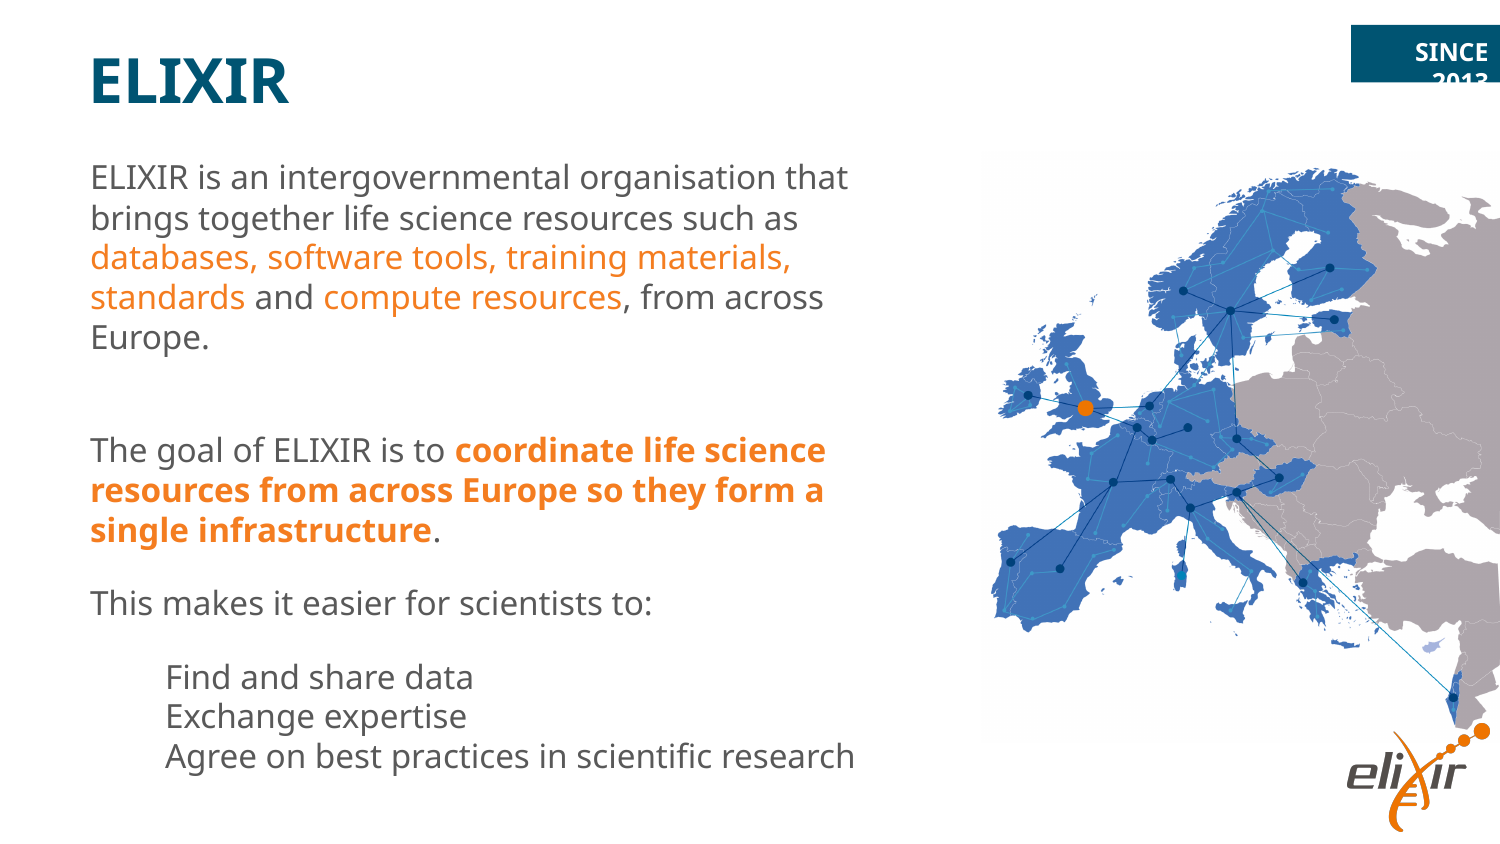

SINCE 2013
ELIXIR
# ELIXIR is an intergovernmental organisation that brings together life science resources such as databases, software tools, training materials, standards and compute resources, from across Europe.
The goal of ELIXIR is to coordinate life science resources from across Europe so they form a single infrastructure.
This makes it easier for scientists to:
Find and share data
Exchange expertise
Agree on best practices in scientific research